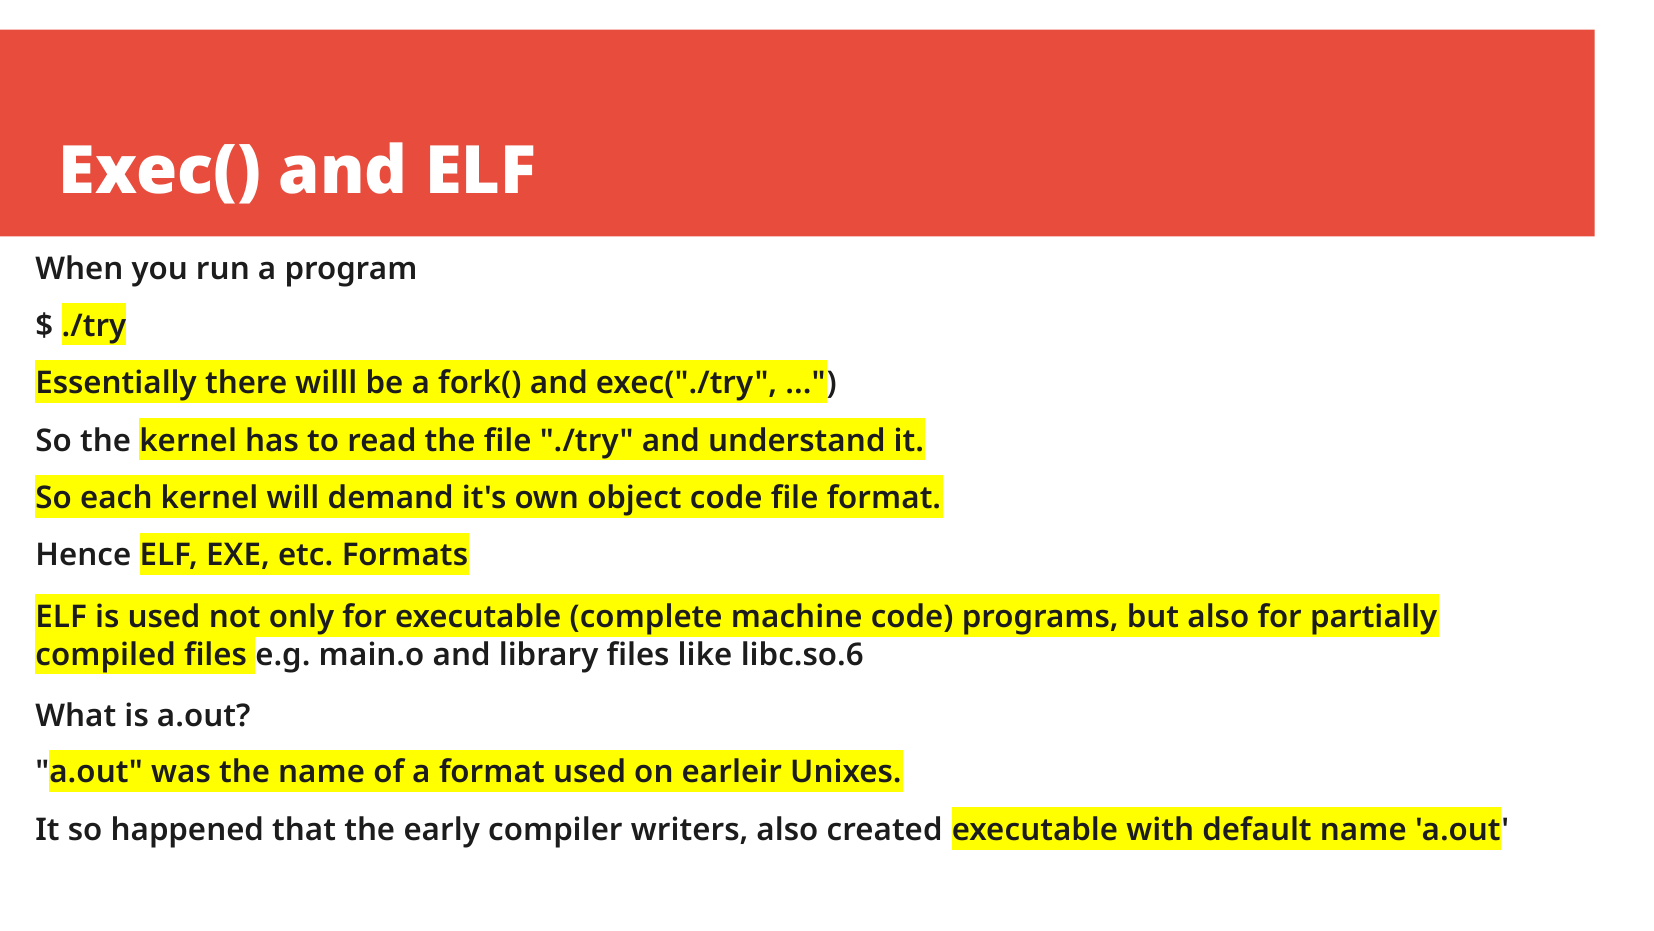

# Exec() and ELF
When you run a program
$ ./try
Essentially there willl be a fork() and exec("./try", ...")
So the kernel has to read the file "./try" and understand it.
So each kernel will demand it's own object code file format.
Hence ELF, EXE, etc. Formats
ELF is used not only for executable (complete machine code) programs, but also for partially compiled files e.g. main.o and library files like libc.so.6
What is a.out?
"a.out" was the name of a format used on earleir Unixes.
It so happened that the early compiler writers, also created executable with default name 'a.out'